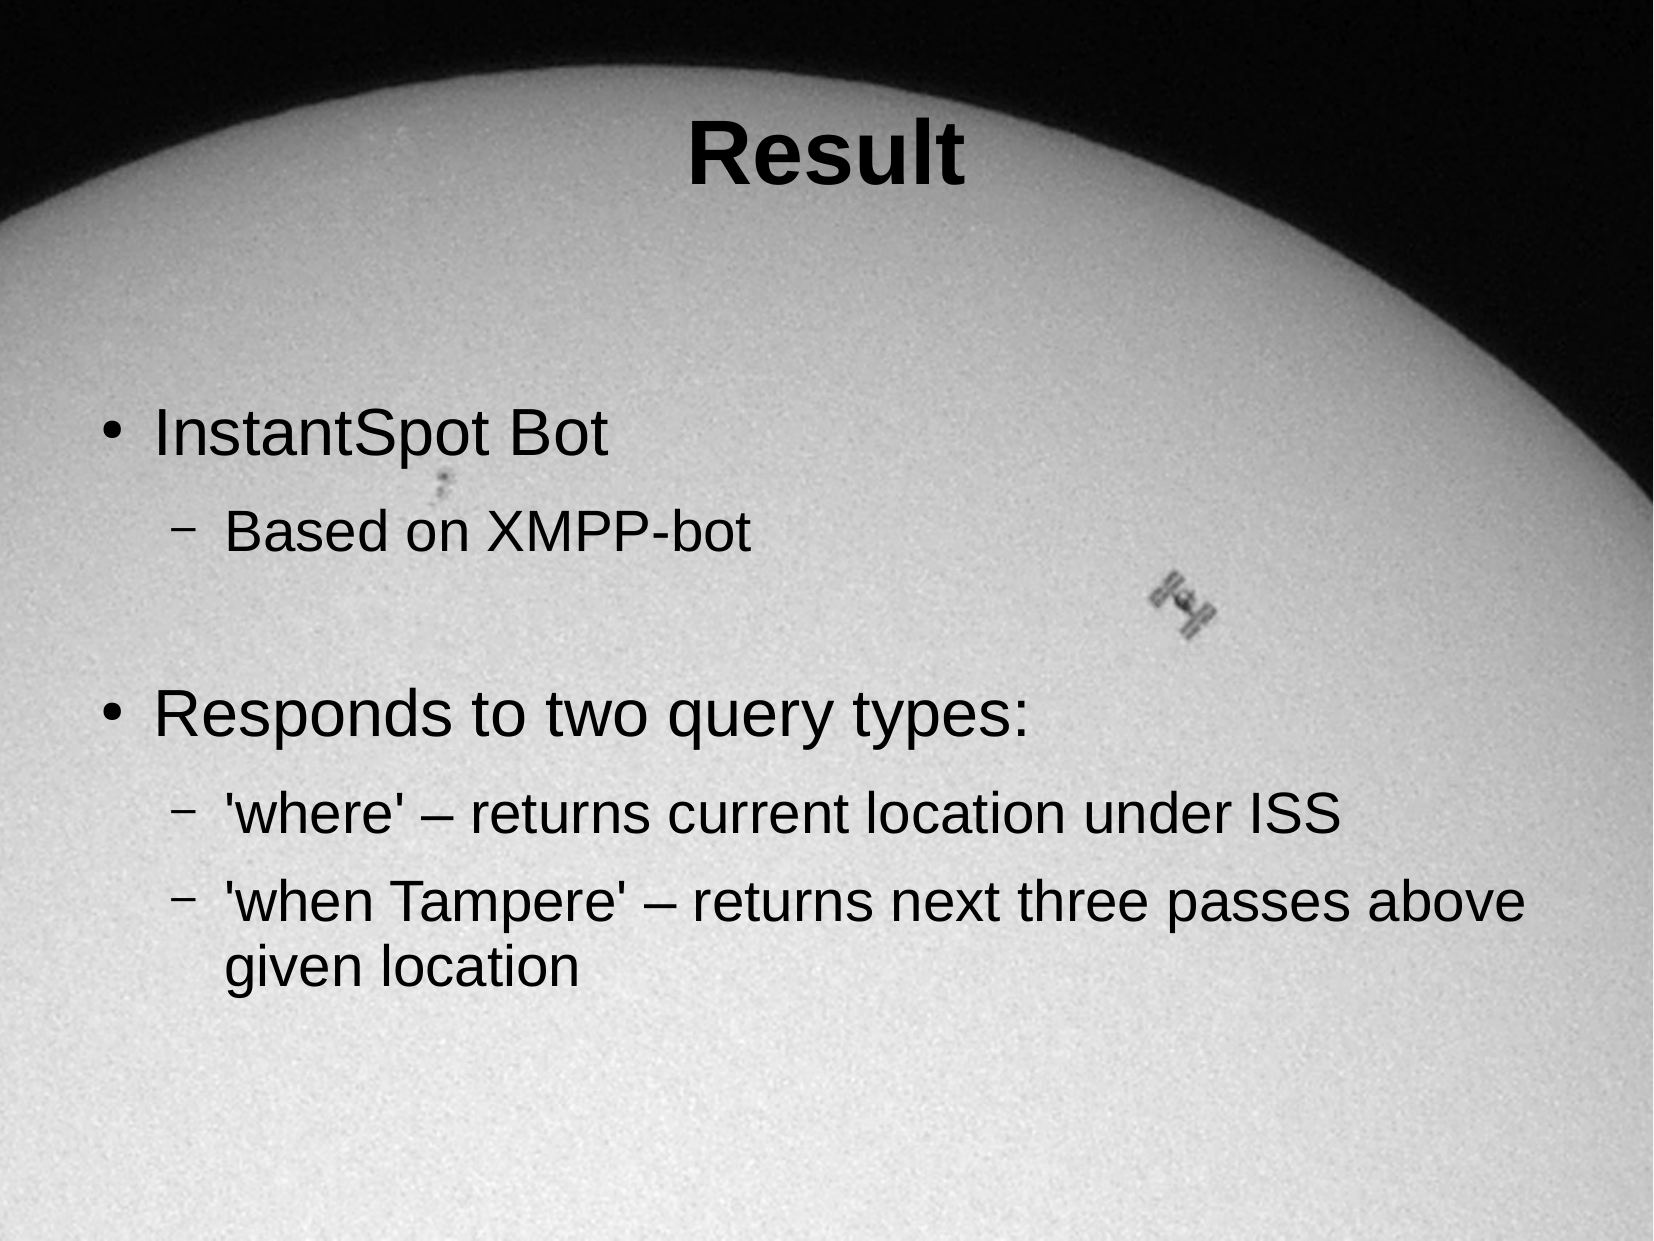

# Result
InstantSpot Bot
Based on XMPP-bot
Responds to two query types:
'where' – returns current location under ISS
'when Tampere' – returns next three passes above given location